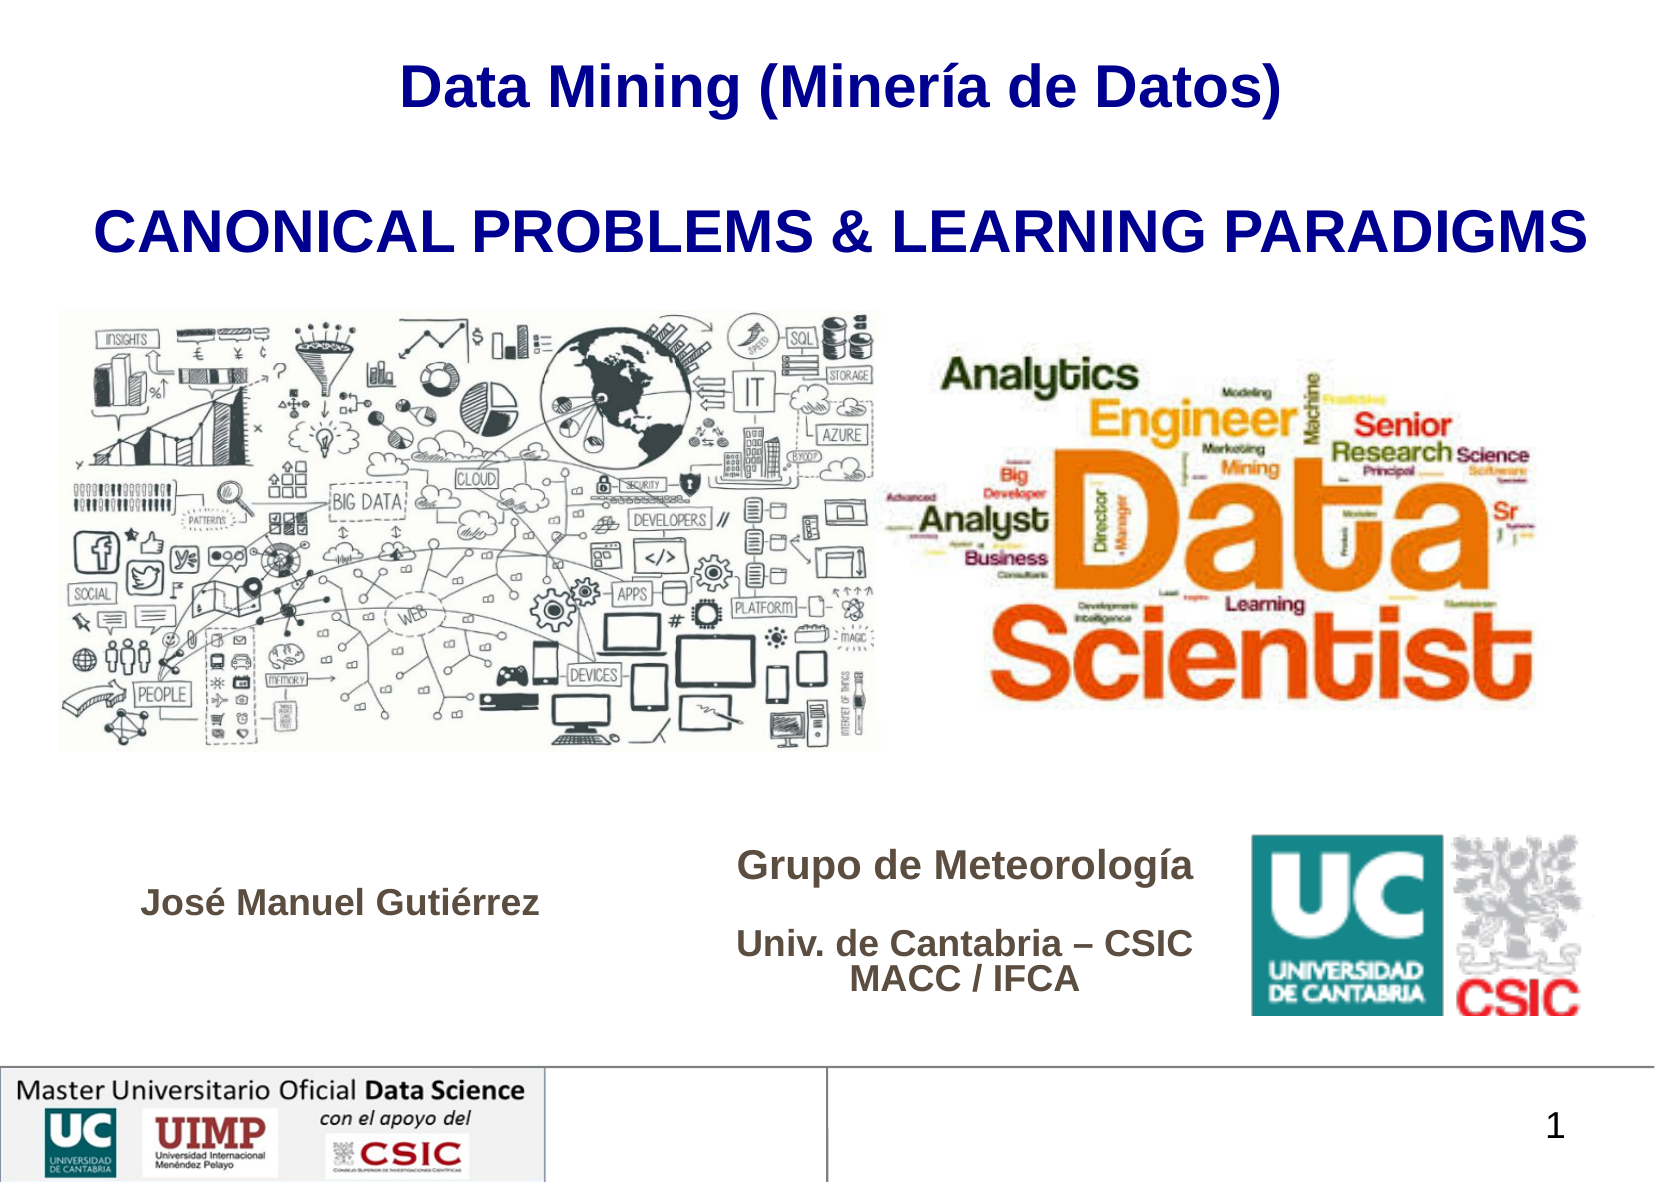

Data Mining (Minería de Datos)
CANONICAL PROBLEMS & LEARNING PARADIGMS
Grupo de Meteorología
Univ. de Cantabria – CSIC
MACC / IFCA
José Manuel Gutiérrez